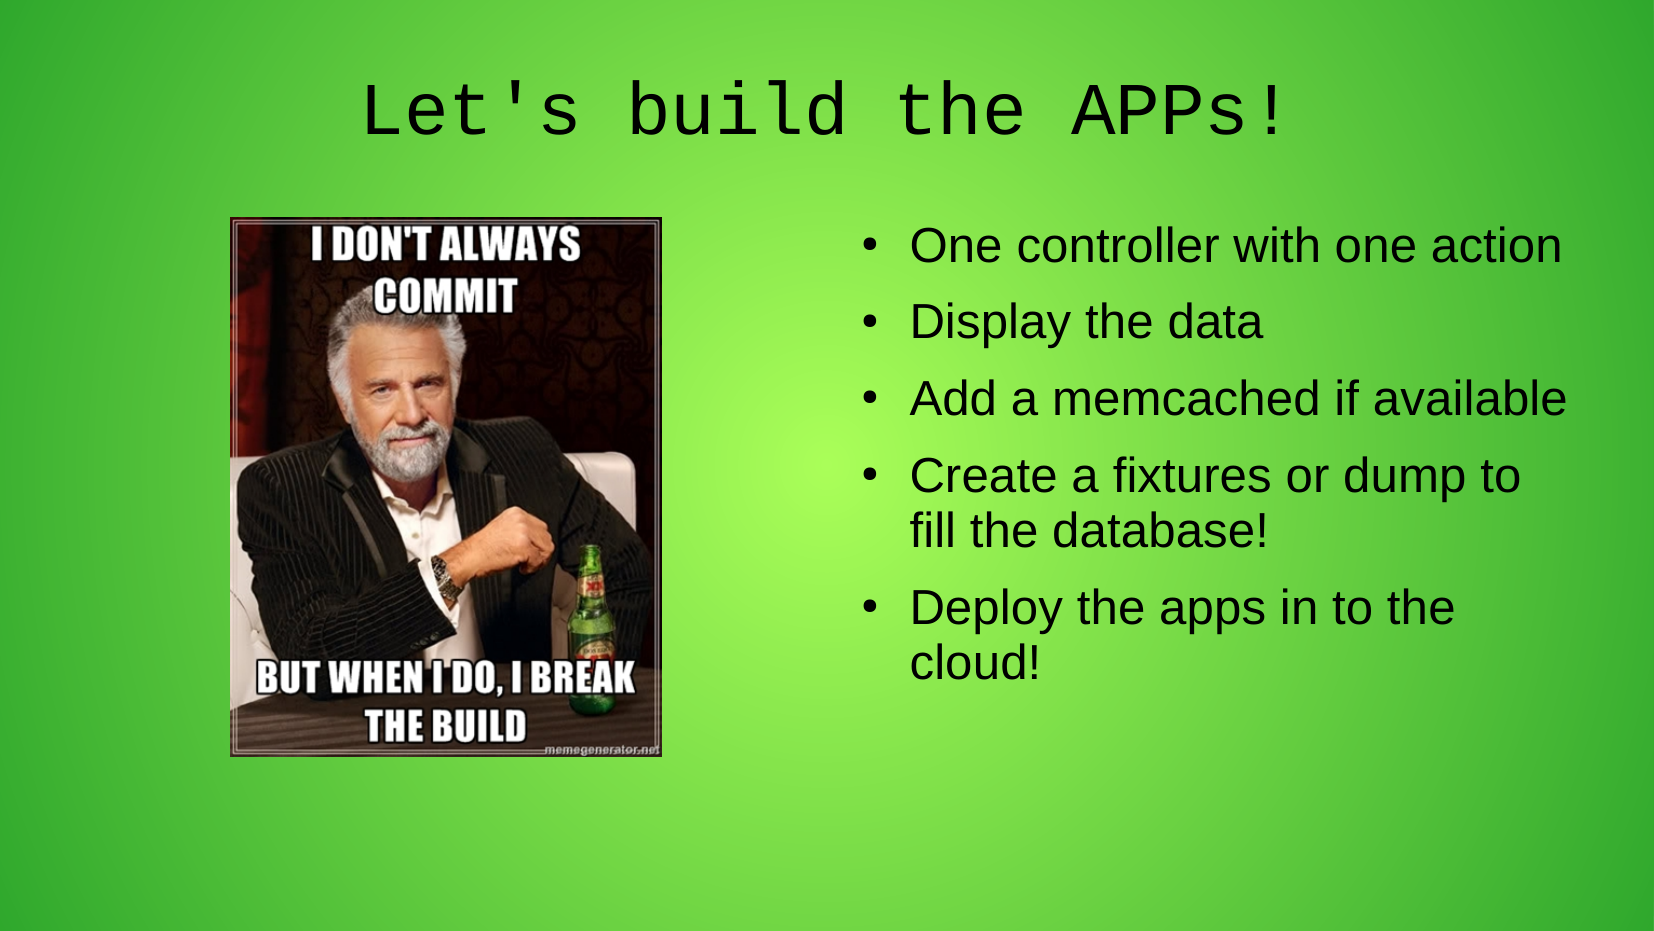

# Let's build the APPs!
One controller with one action
Display the data
Add a memcached if available
Create a fixtures or dump to fill the database!
Deploy the apps in to the cloud!